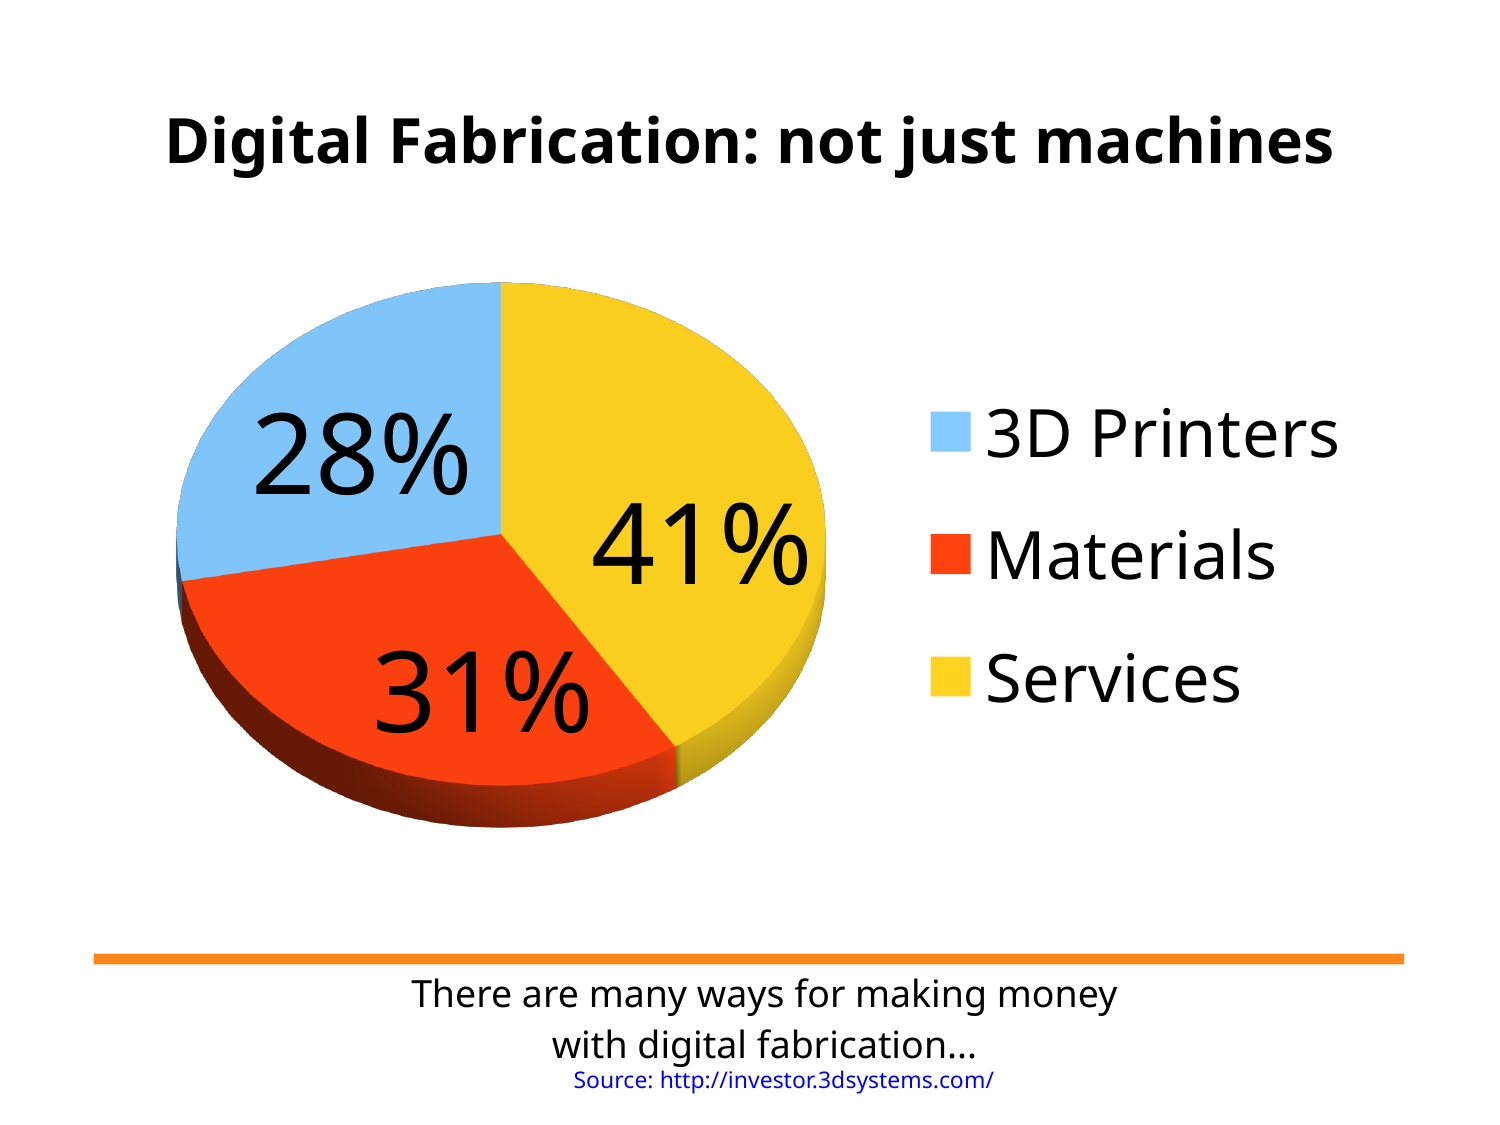

# Digital Fabrication: not just machines
[unsupported chart]
There are many ways for making money with digital fabrication...
Source: http://investor.3dsystems.com/